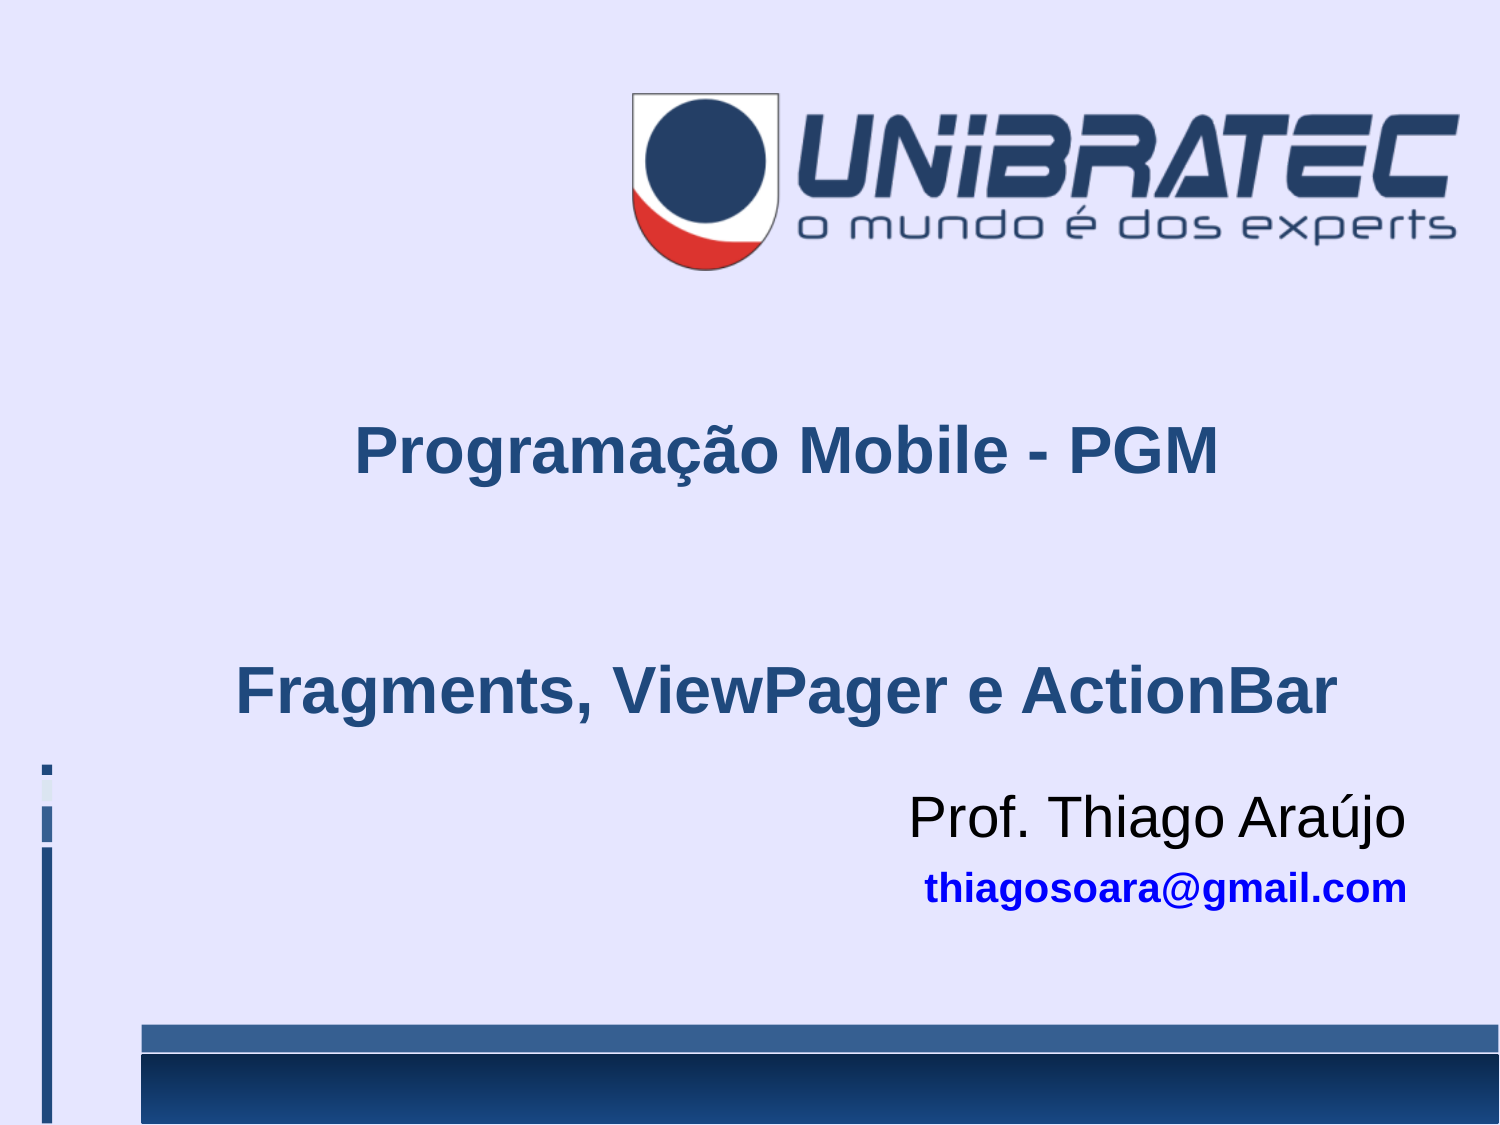

Programação Mobile - PGM
Fragments, ViewPager e ActionBar
 Prof. Thiago Araújo
thiagosoara@gmail.com